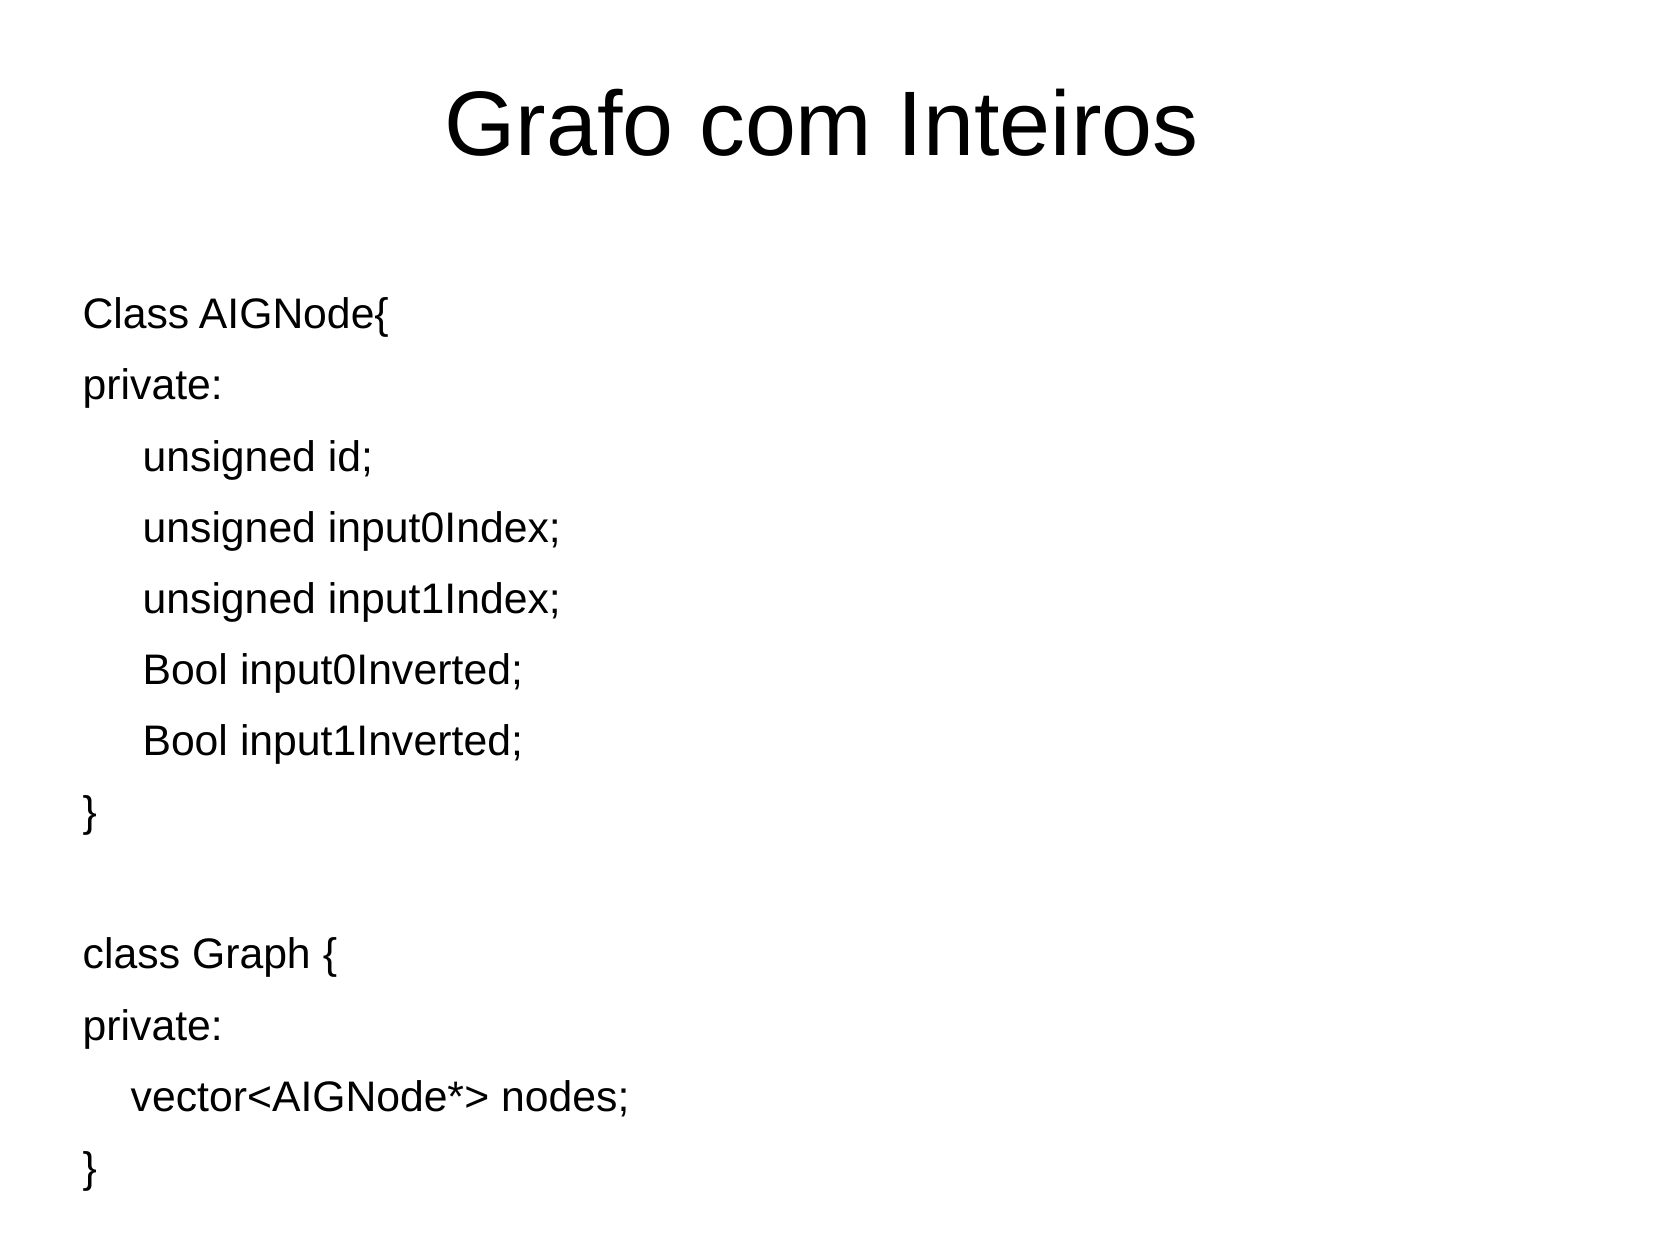

# Grafo com Inteiros
Class AIGNode{
private:
 unsigned id;
 unsigned input0Index;
 unsigned input1Index;
 Bool input0Inverted;
 Bool input1Inverted;
}
class Graph {
private:
 vector<AIGNode*> nodes;
}